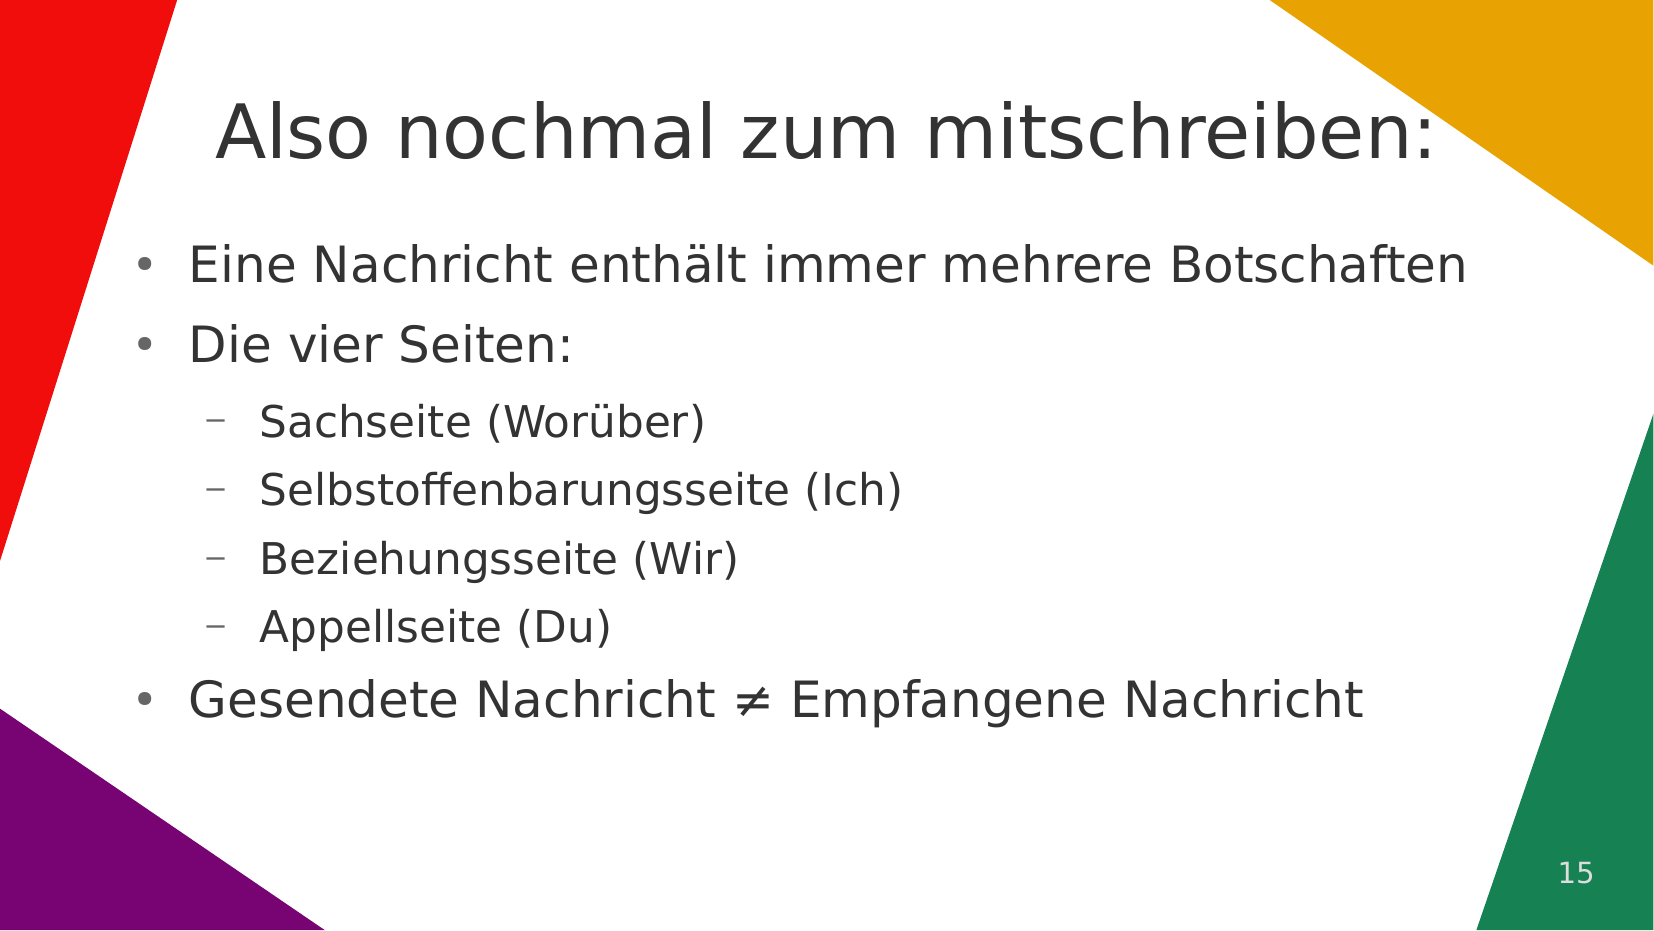

# Also nochmal zum mitschreiben:
Eine Nachricht enthält immer mehrere Botschaften
Die vier Seiten:
Sachseite (Worüber)
Selbstoffenbarungsseite (Ich)
Beziehungsseite (Wir)
Appellseite (Du)
Gesendete Nachricht ≠ Empfangene Nachricht
15